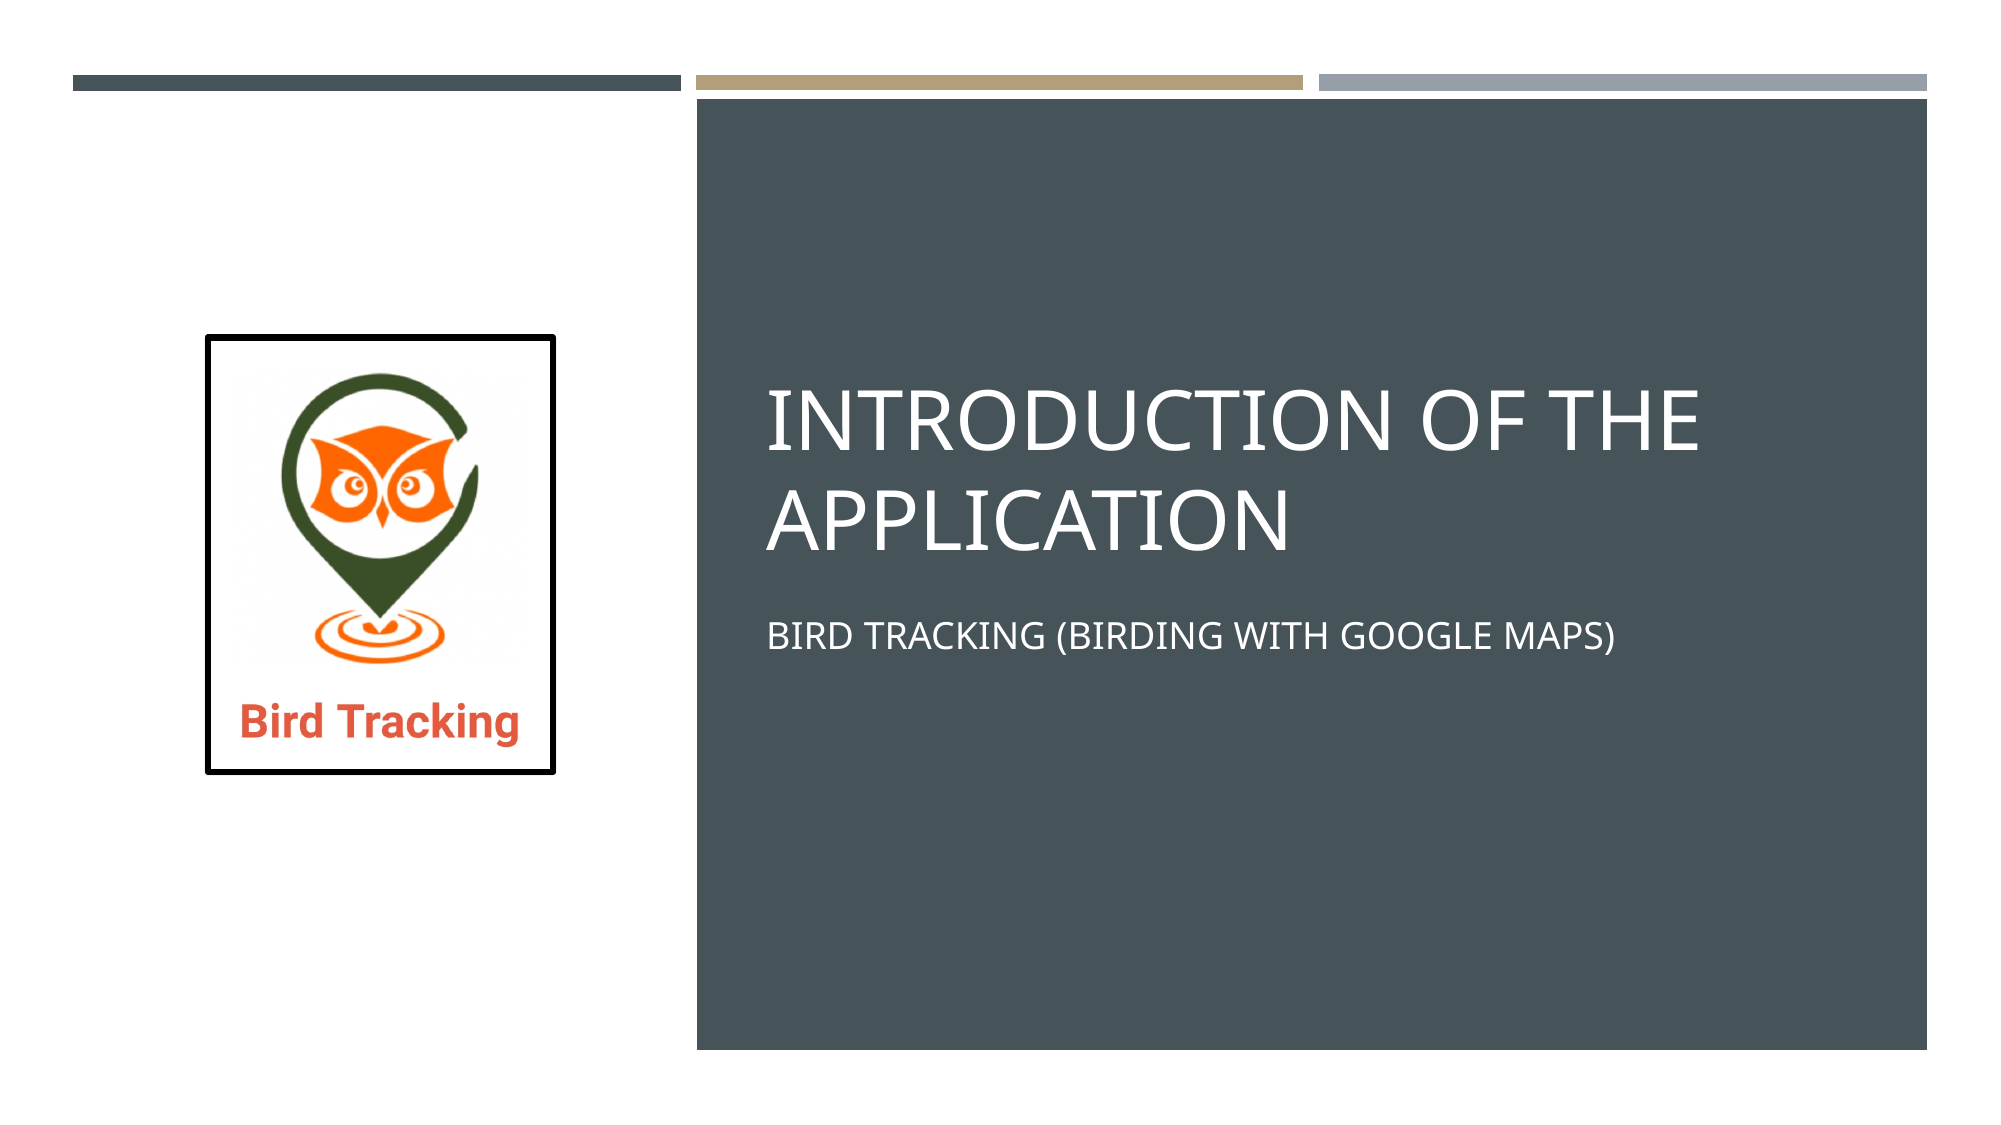

# Introduction of the Application
BIRD Tracking (Birding with Google Maps)